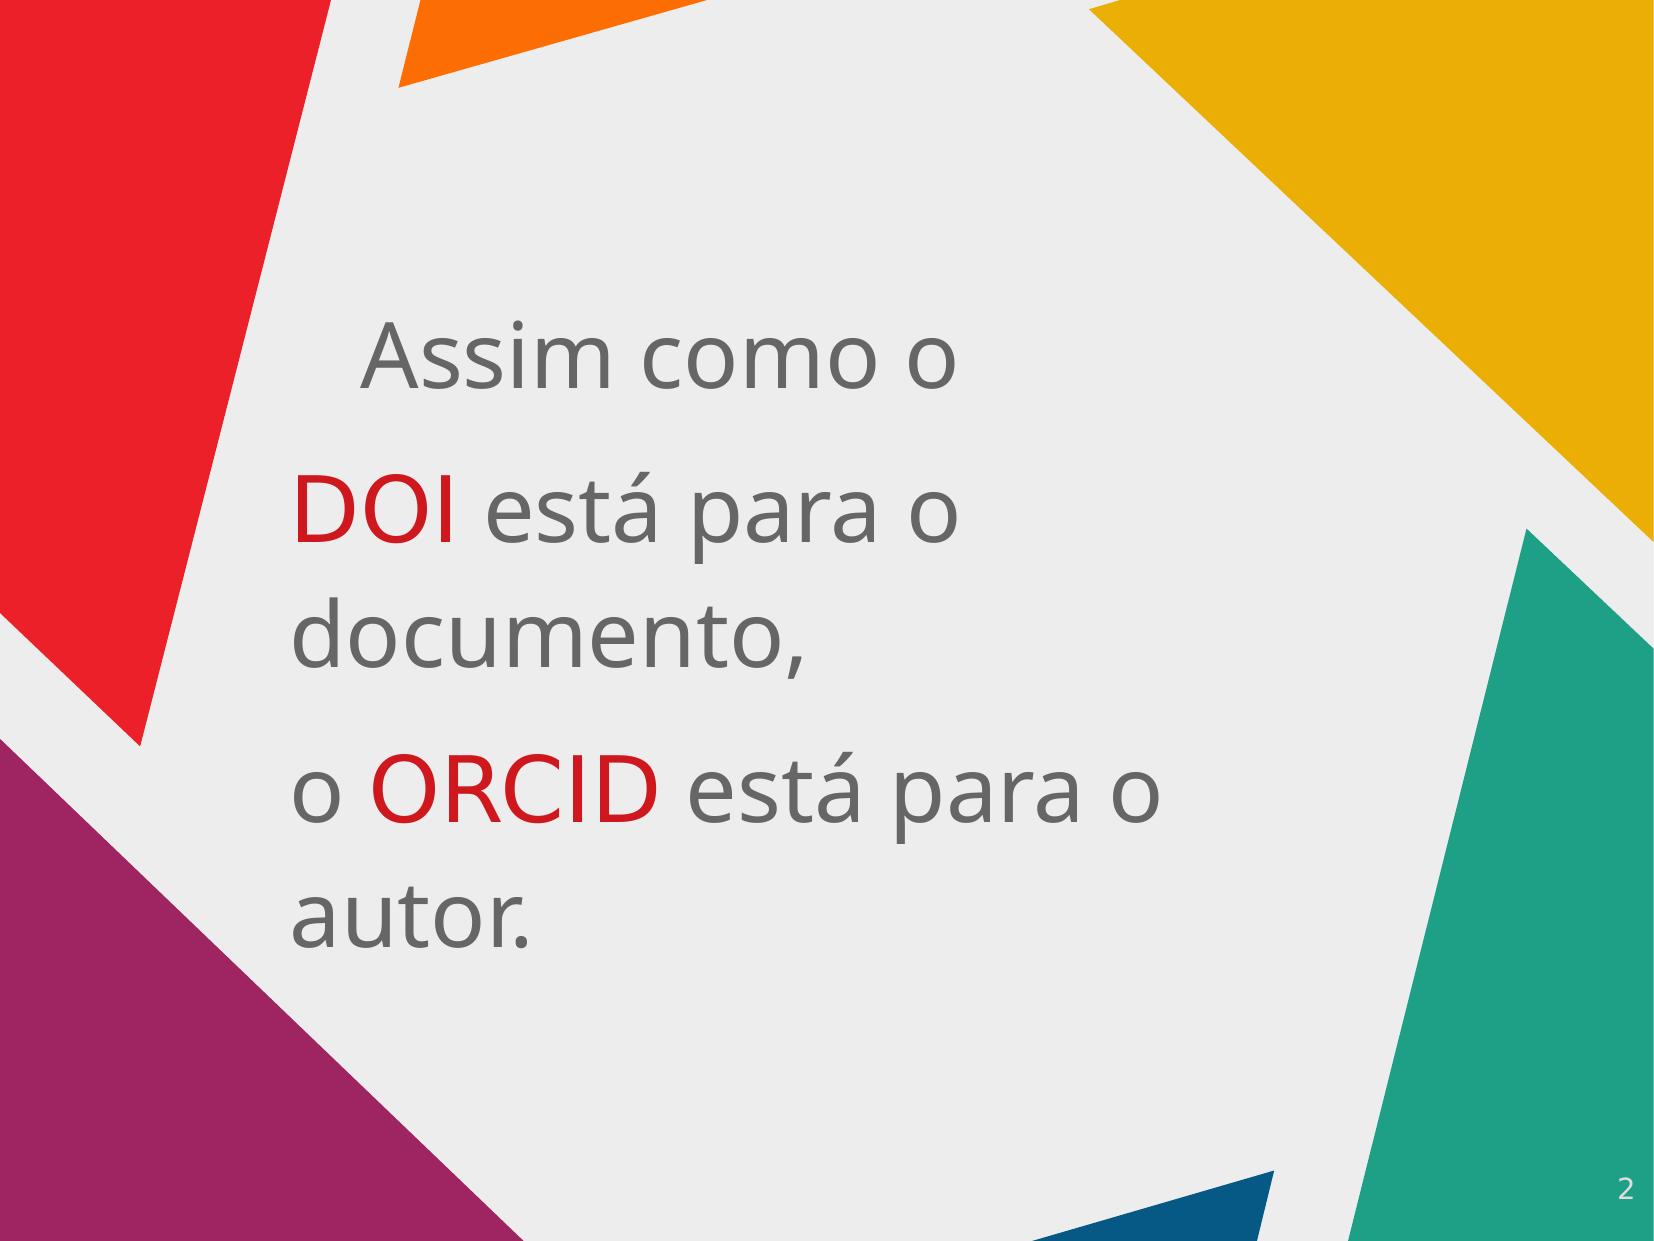

# Assim como o
DOI está para o documento,
o ORCID está para o autor.
2